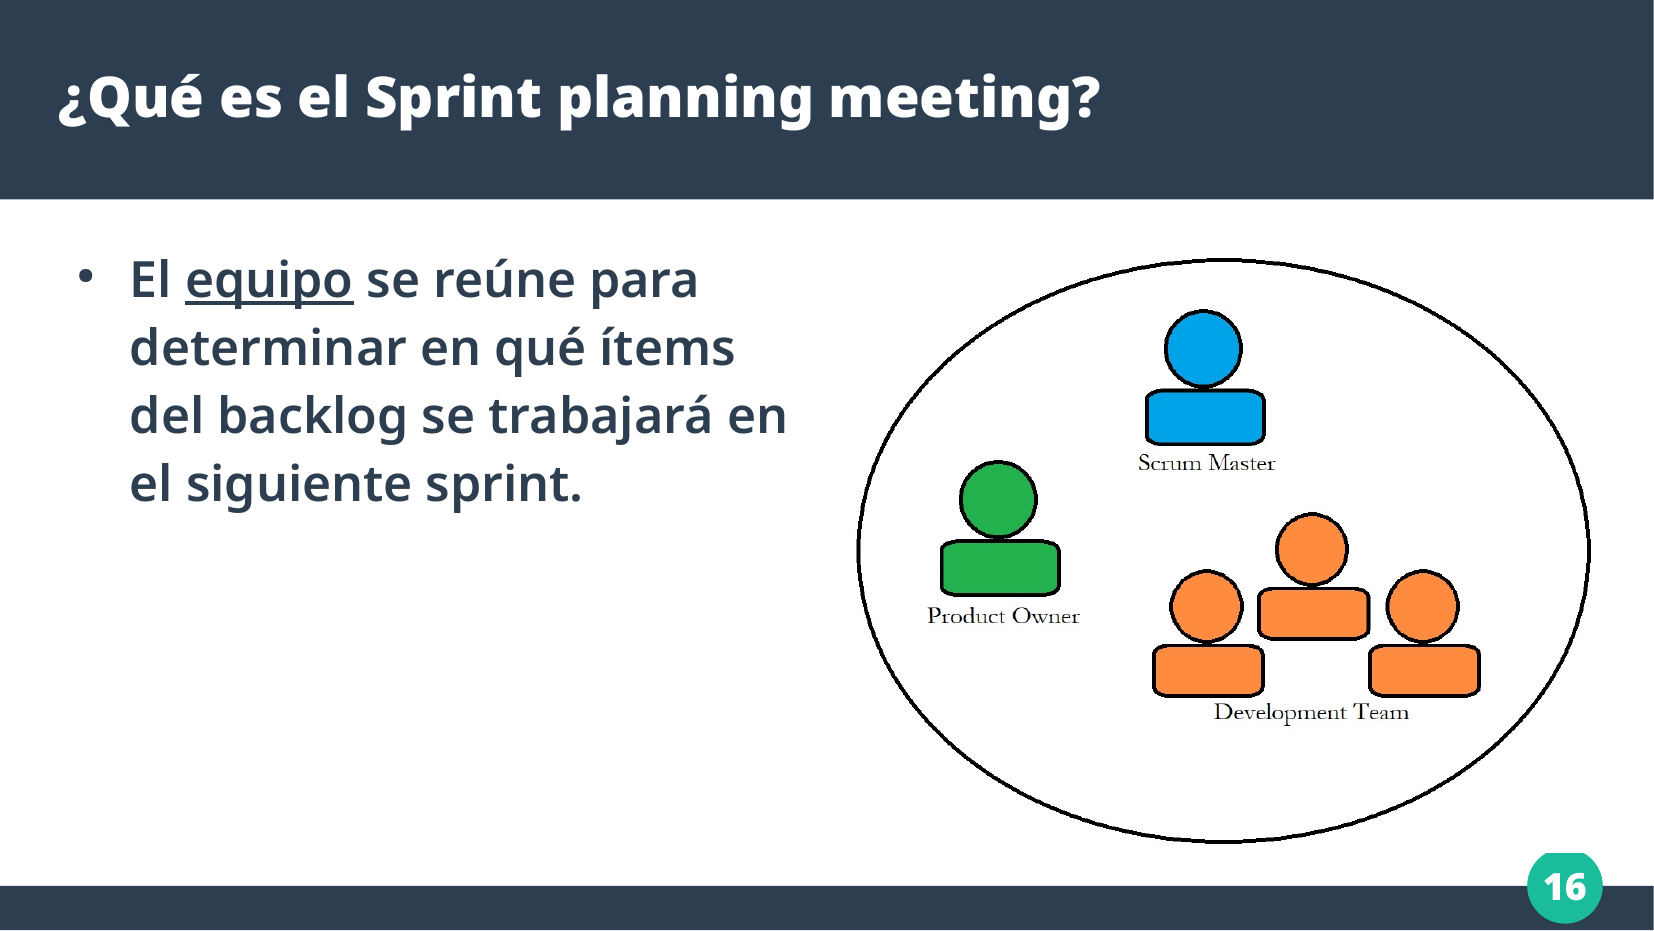

# ¿Qué es el Sprint planning meeting?
El equipo se reúne para determinar en qué ítems del backlog se trabajará en el siguiente sprint.